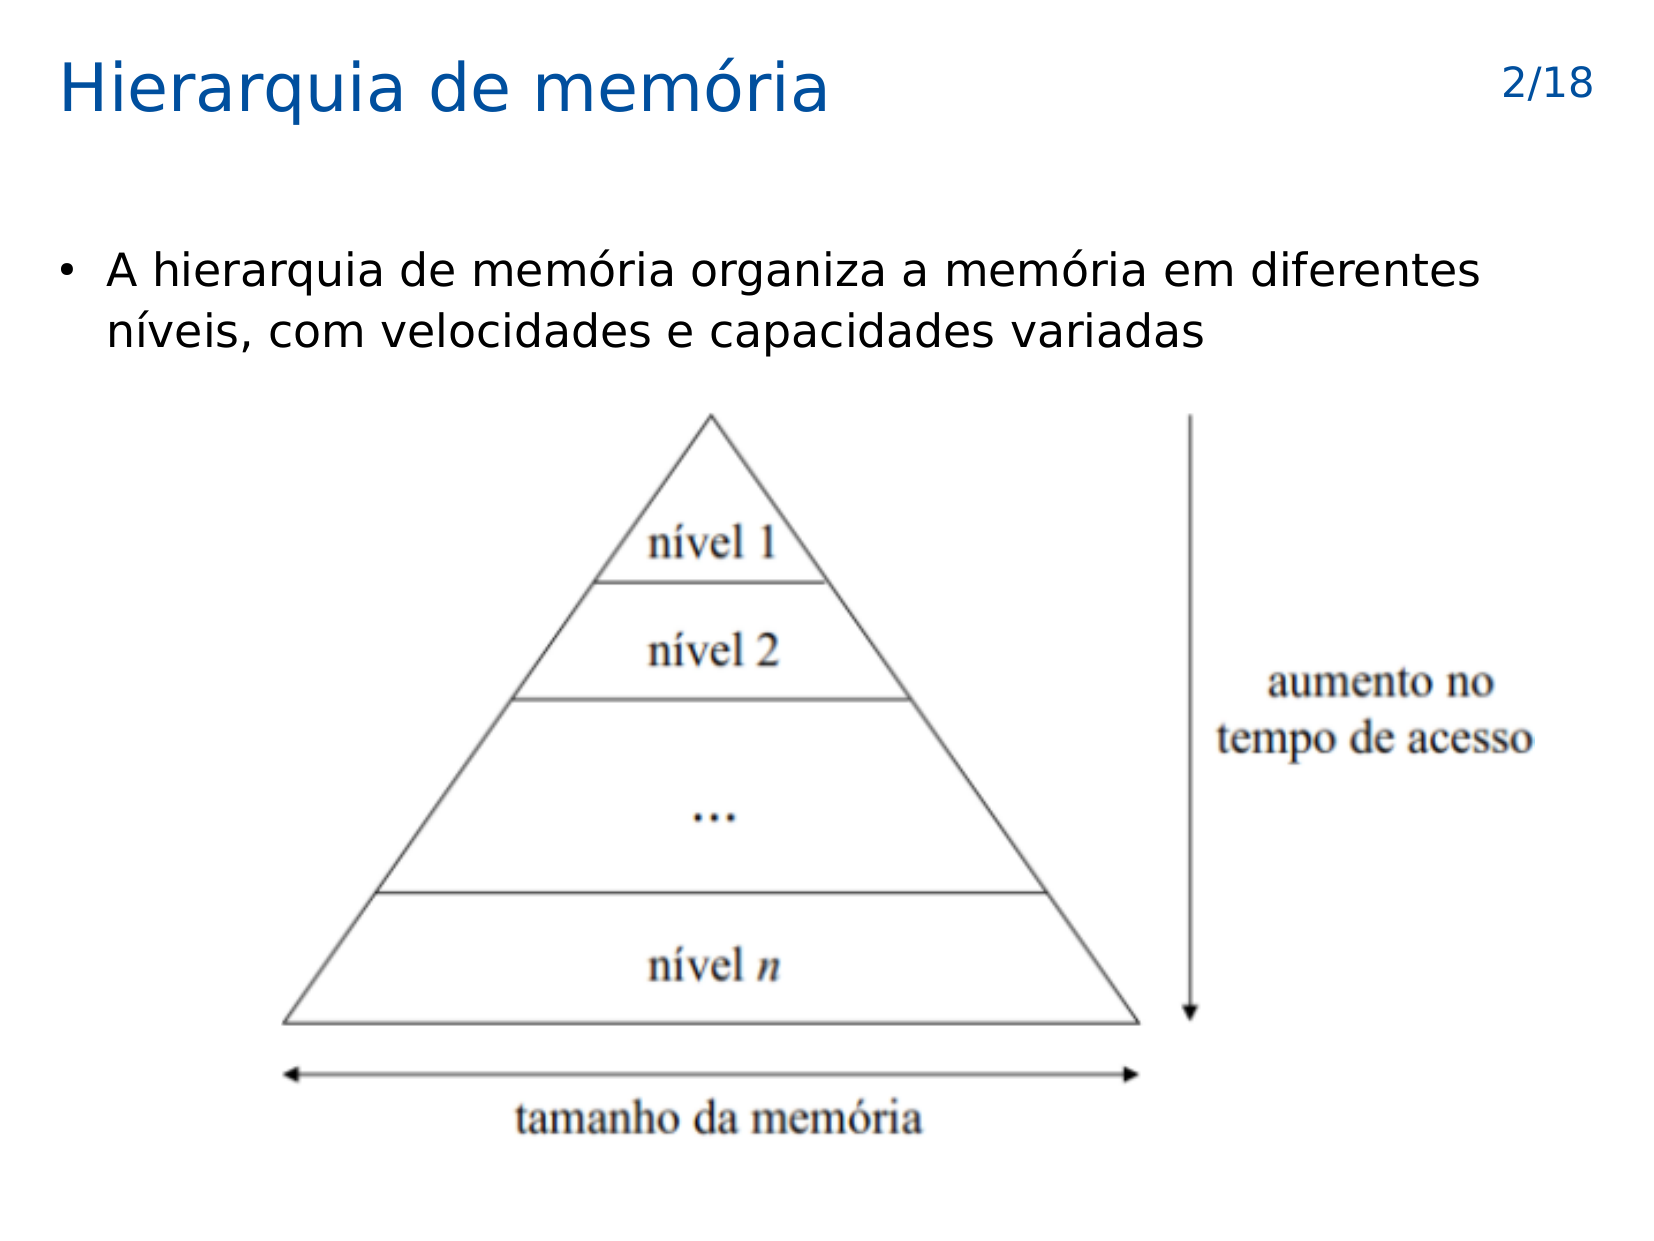

# Hierarquia de memória
2
A hierarquia de memória organiza a memória em diferentes níveis, com velocidades e capacidades variadas